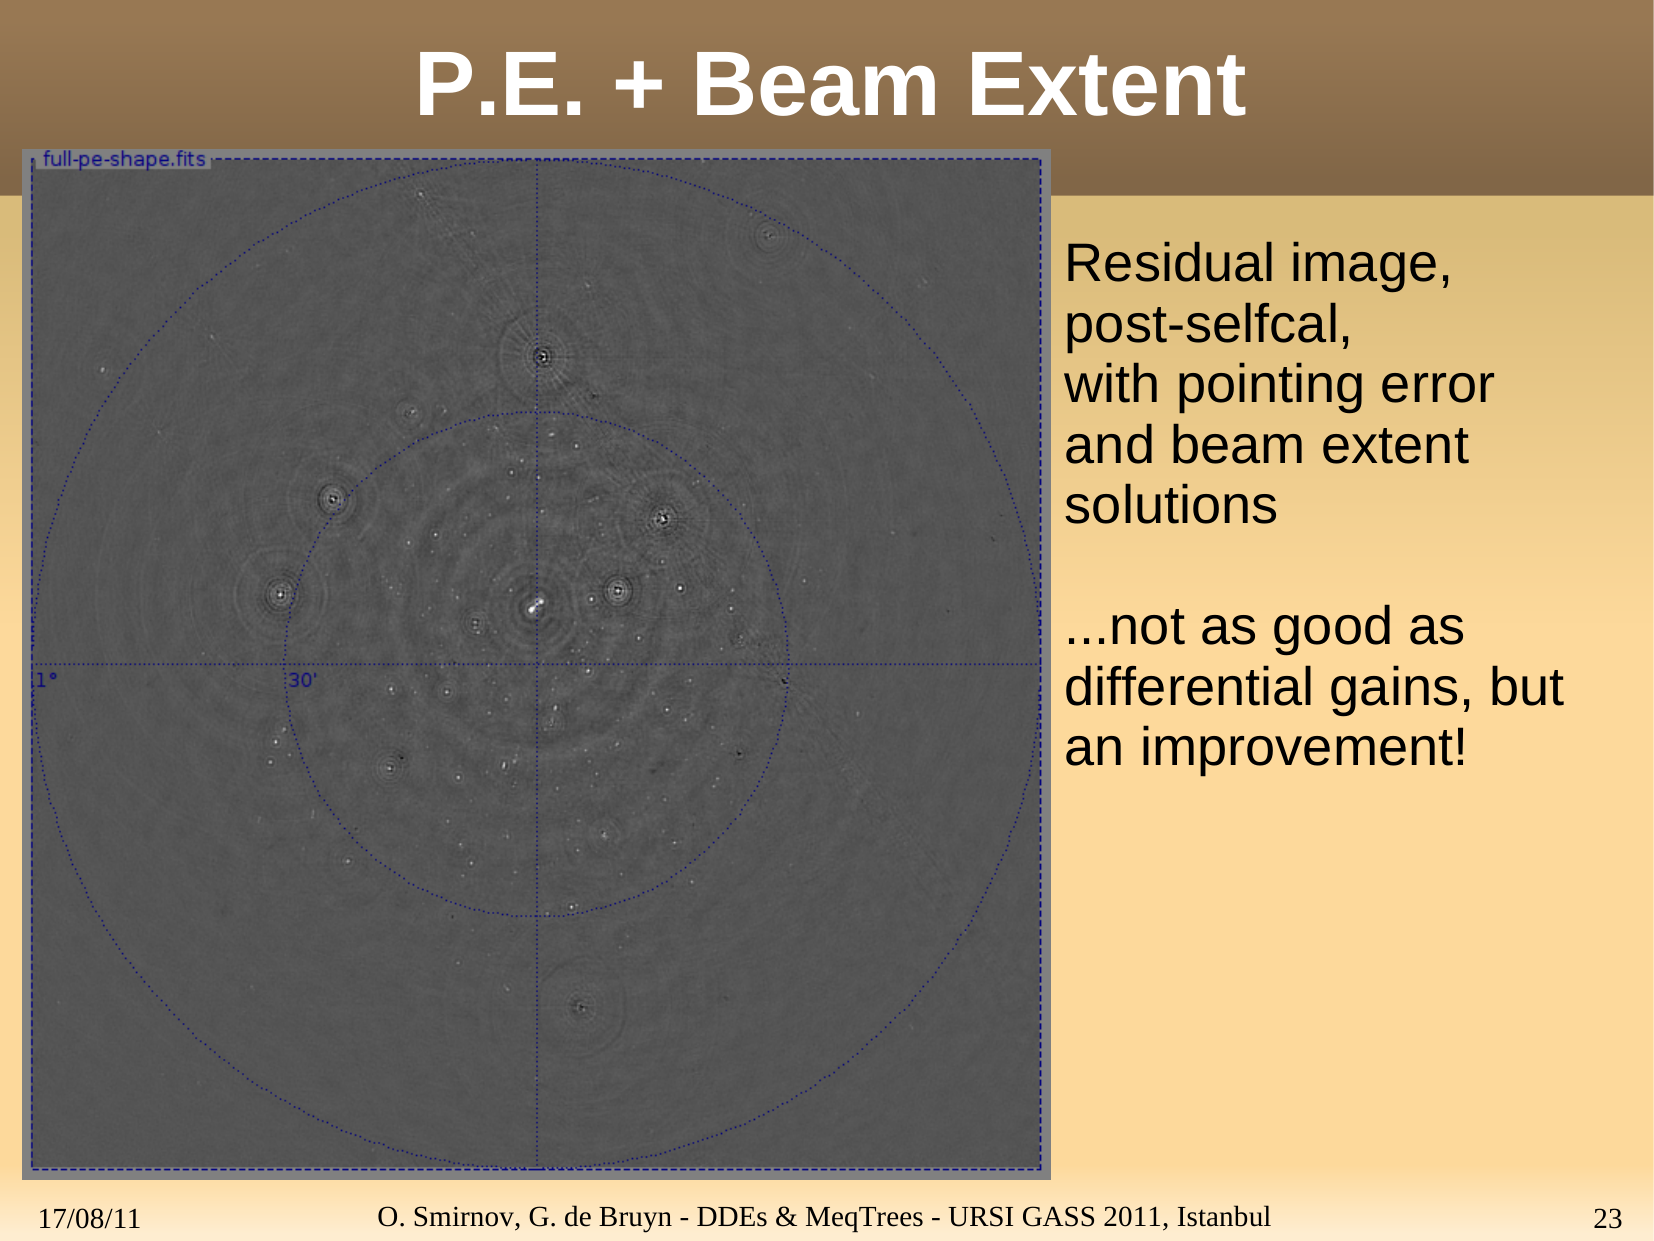

# P.E. + Beam Extent
Residual image,
post-selfcal,
with pointing error and beam extent solutions
...not as good as differential gains, but an improvement!
O. Smirnov, G. de Bruyn - DDEs & MeqTrees - URSI GASS 2011, Istanbul
17/08/11
23